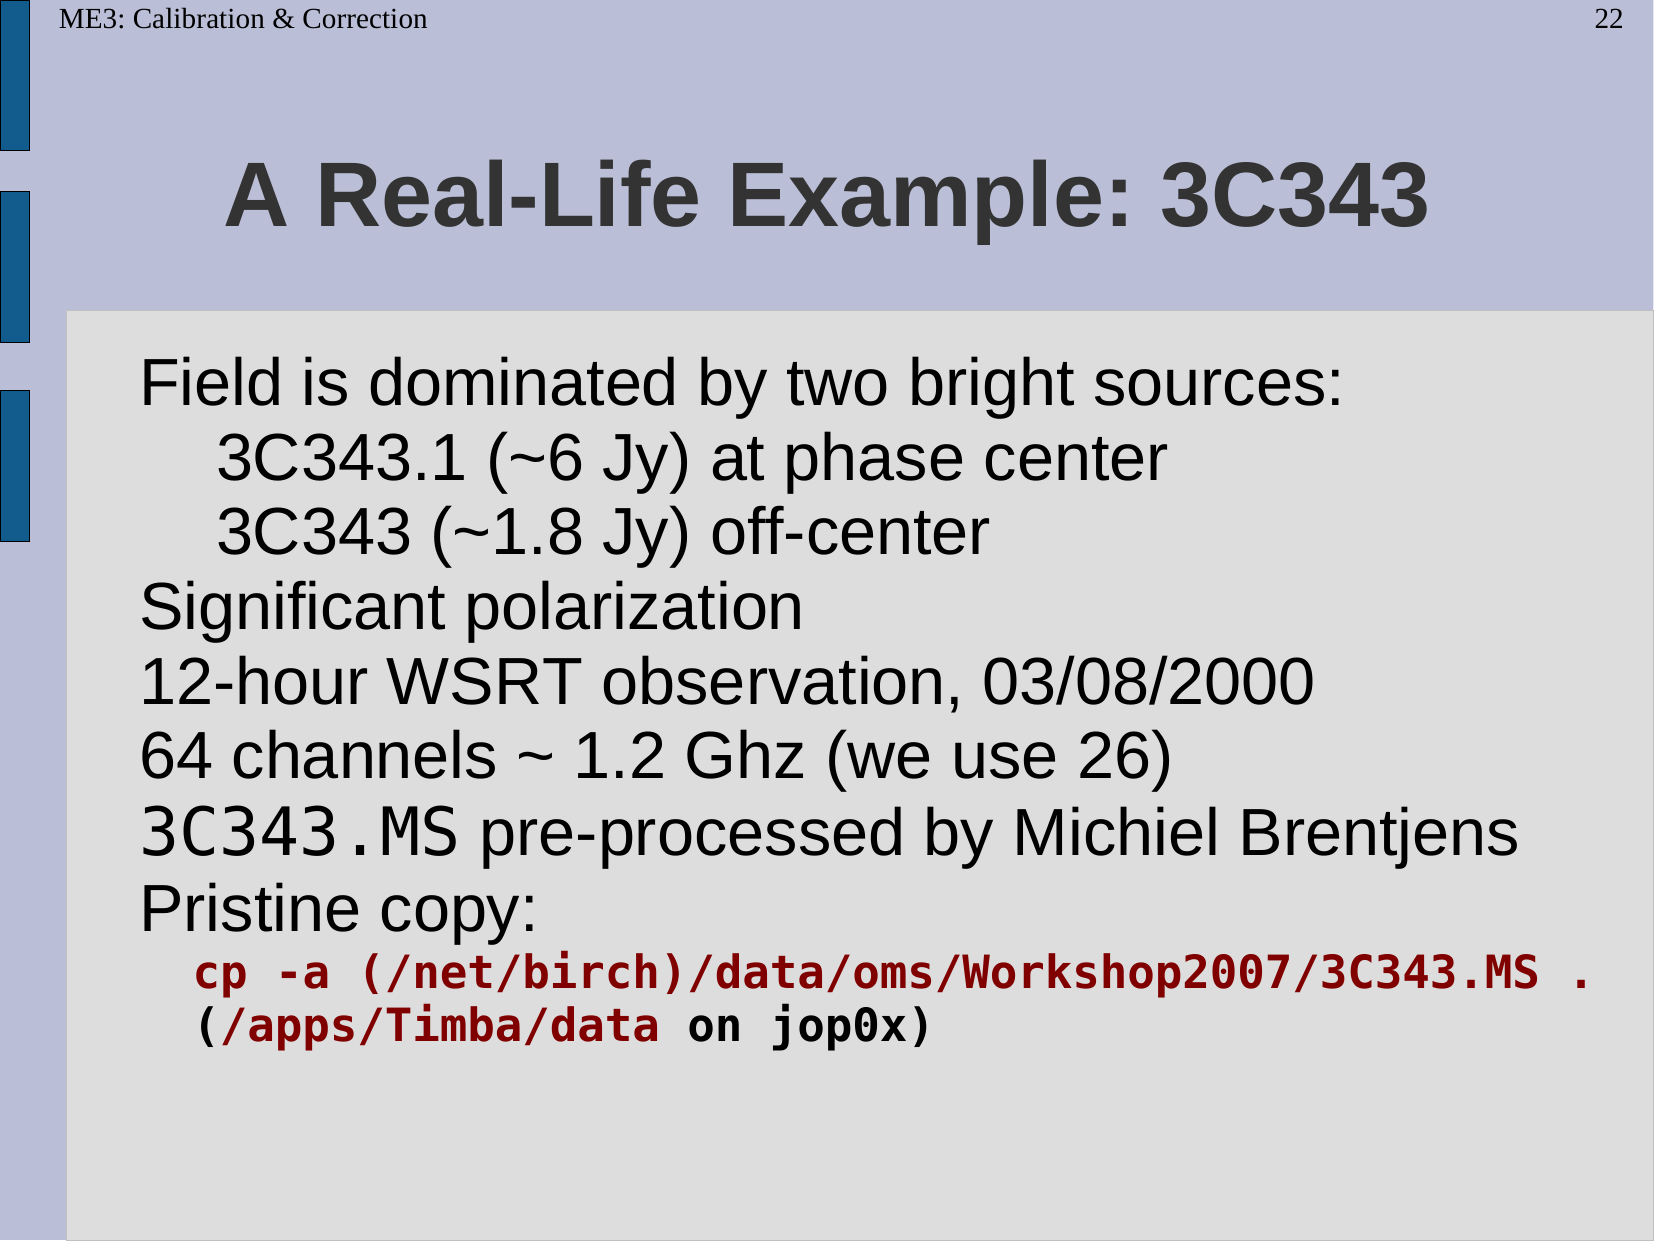

ME3: Calibration & Correction
22
# A Real-Life Example: 3C343
Field is dominated by two bright sources:
3C343.1 (~6 Jy) at phase center
3C343 (~1.8 Jy) off-center
Significant polarization
12-hour WSRT observation, 03/08/2000
64 channels ~ 1.2 Ghz (we use 26)
3C343.MS pre-processed by Michiel Brentjens
Pristine copy:
cp -a (/net/birch)/data/oms/Workshop2007/3C343.MS .
(/apps/Timba/data on jop0x)